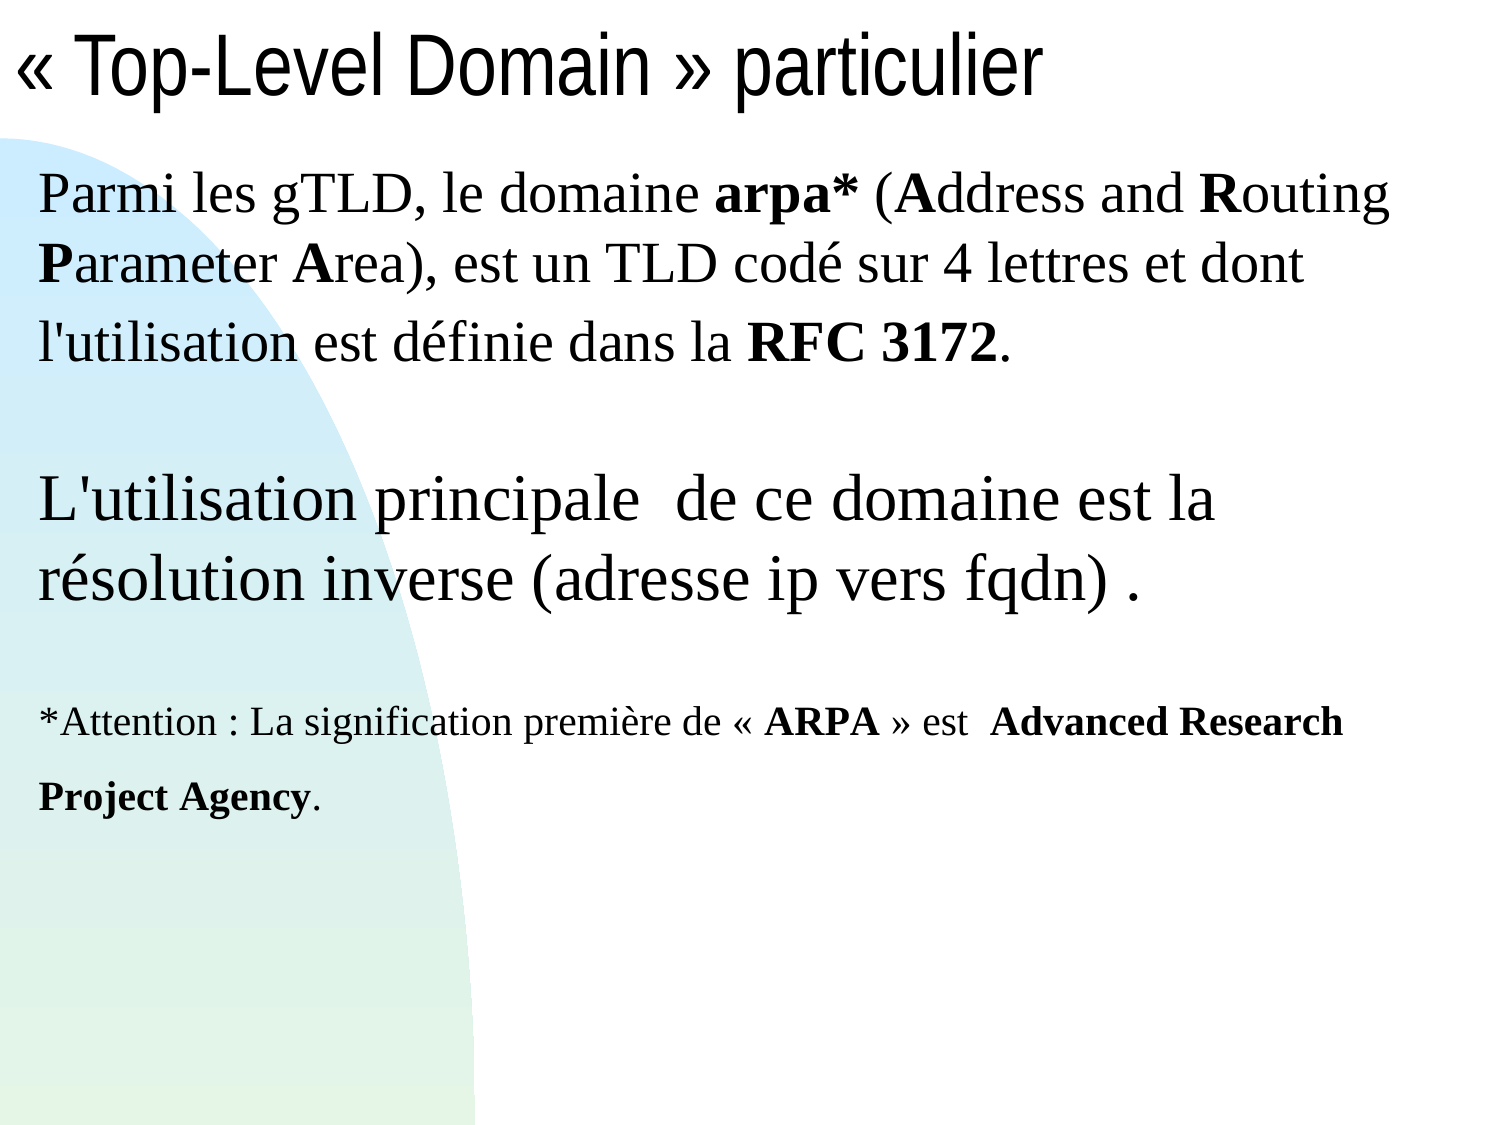

# « Top-Level Domain » particulier
Parmi les gTLD, le domaine arpa* (Address and Routing Parameter Area), est un TLD codé sur 4 lettres et dont l'utilisation est définie dans la RFC 3172.
L'utilisation principale de ce domaine est la résolution inverse (adresse ip vers fqdn) .
*Attention : La signification première de « ARPA » est Advanced Research Project Agency.